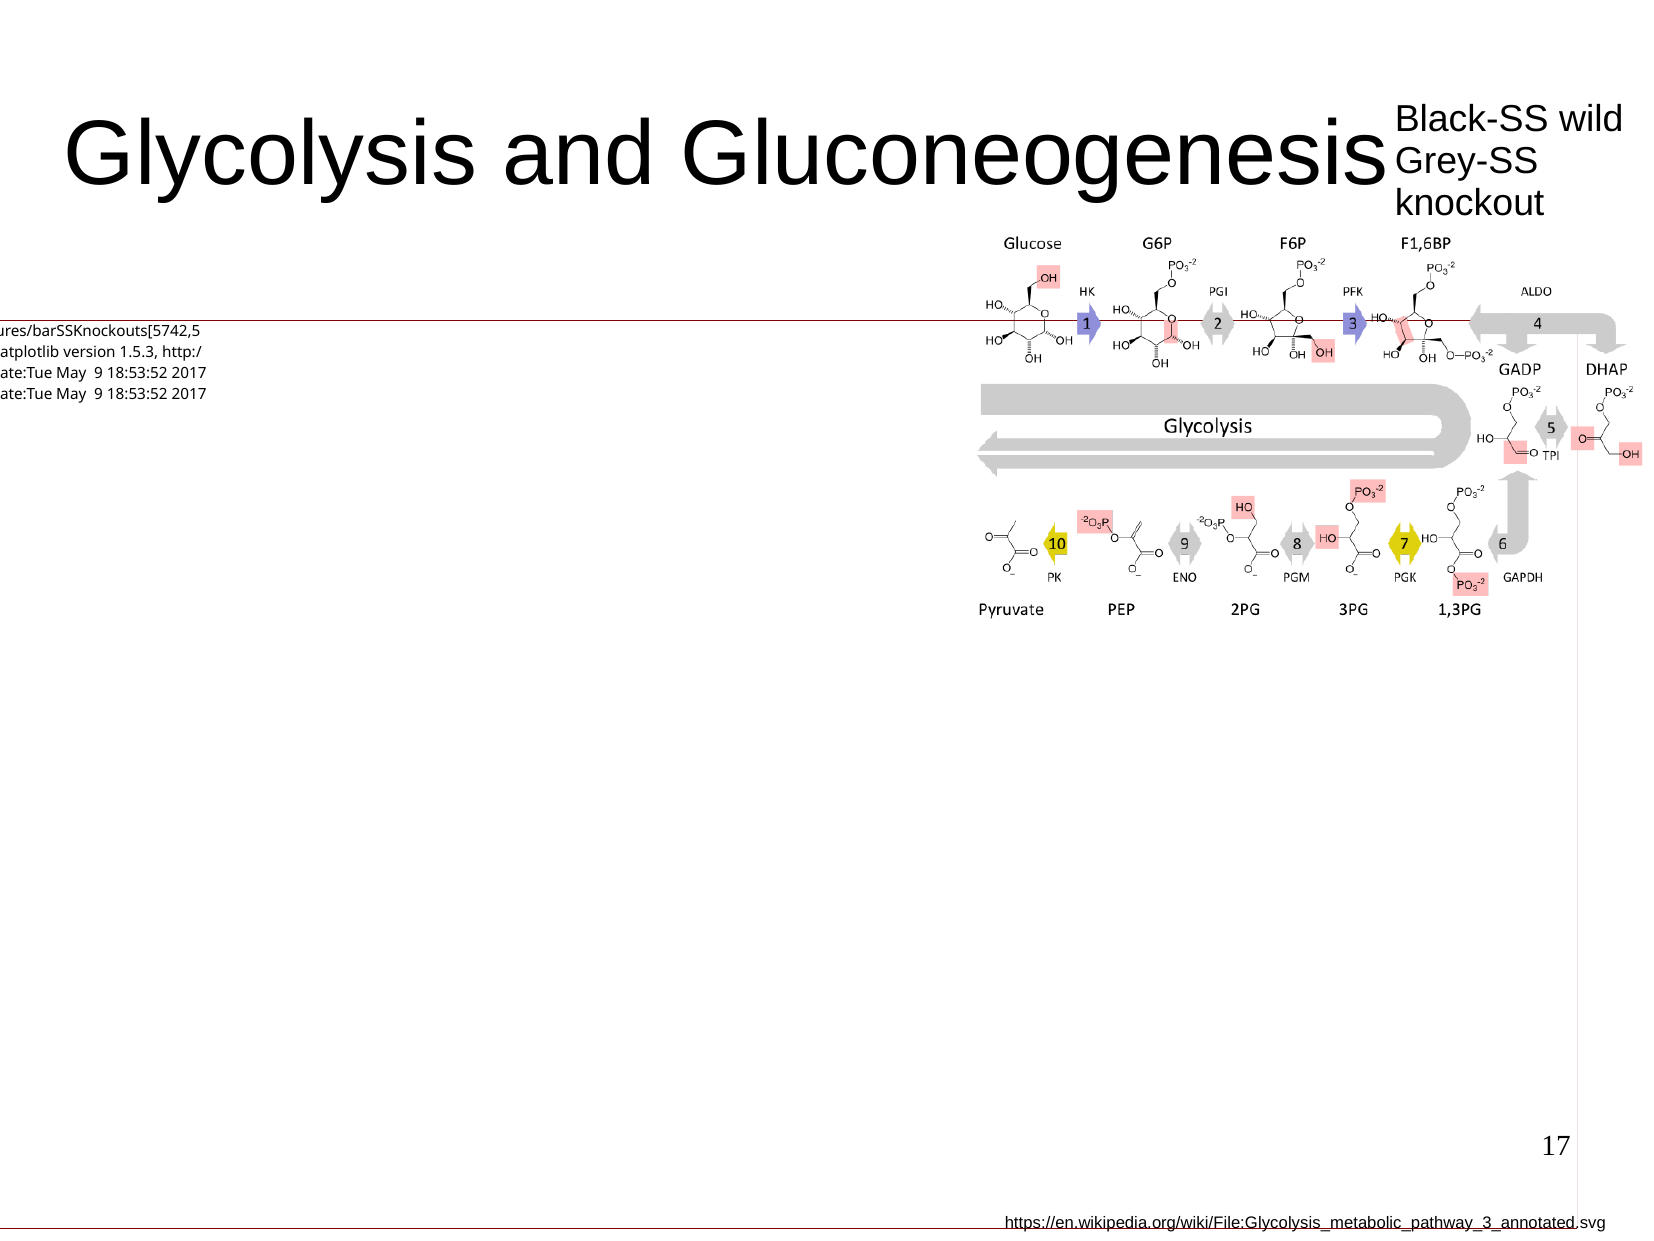

# Glycolysis and Gluconeogenesis
Black-SS wild
Grey-SS knockout
17
https://en.wikipedia.org/wiki/File:Glycolysis_metabolic_pathway_3_annotated.svg